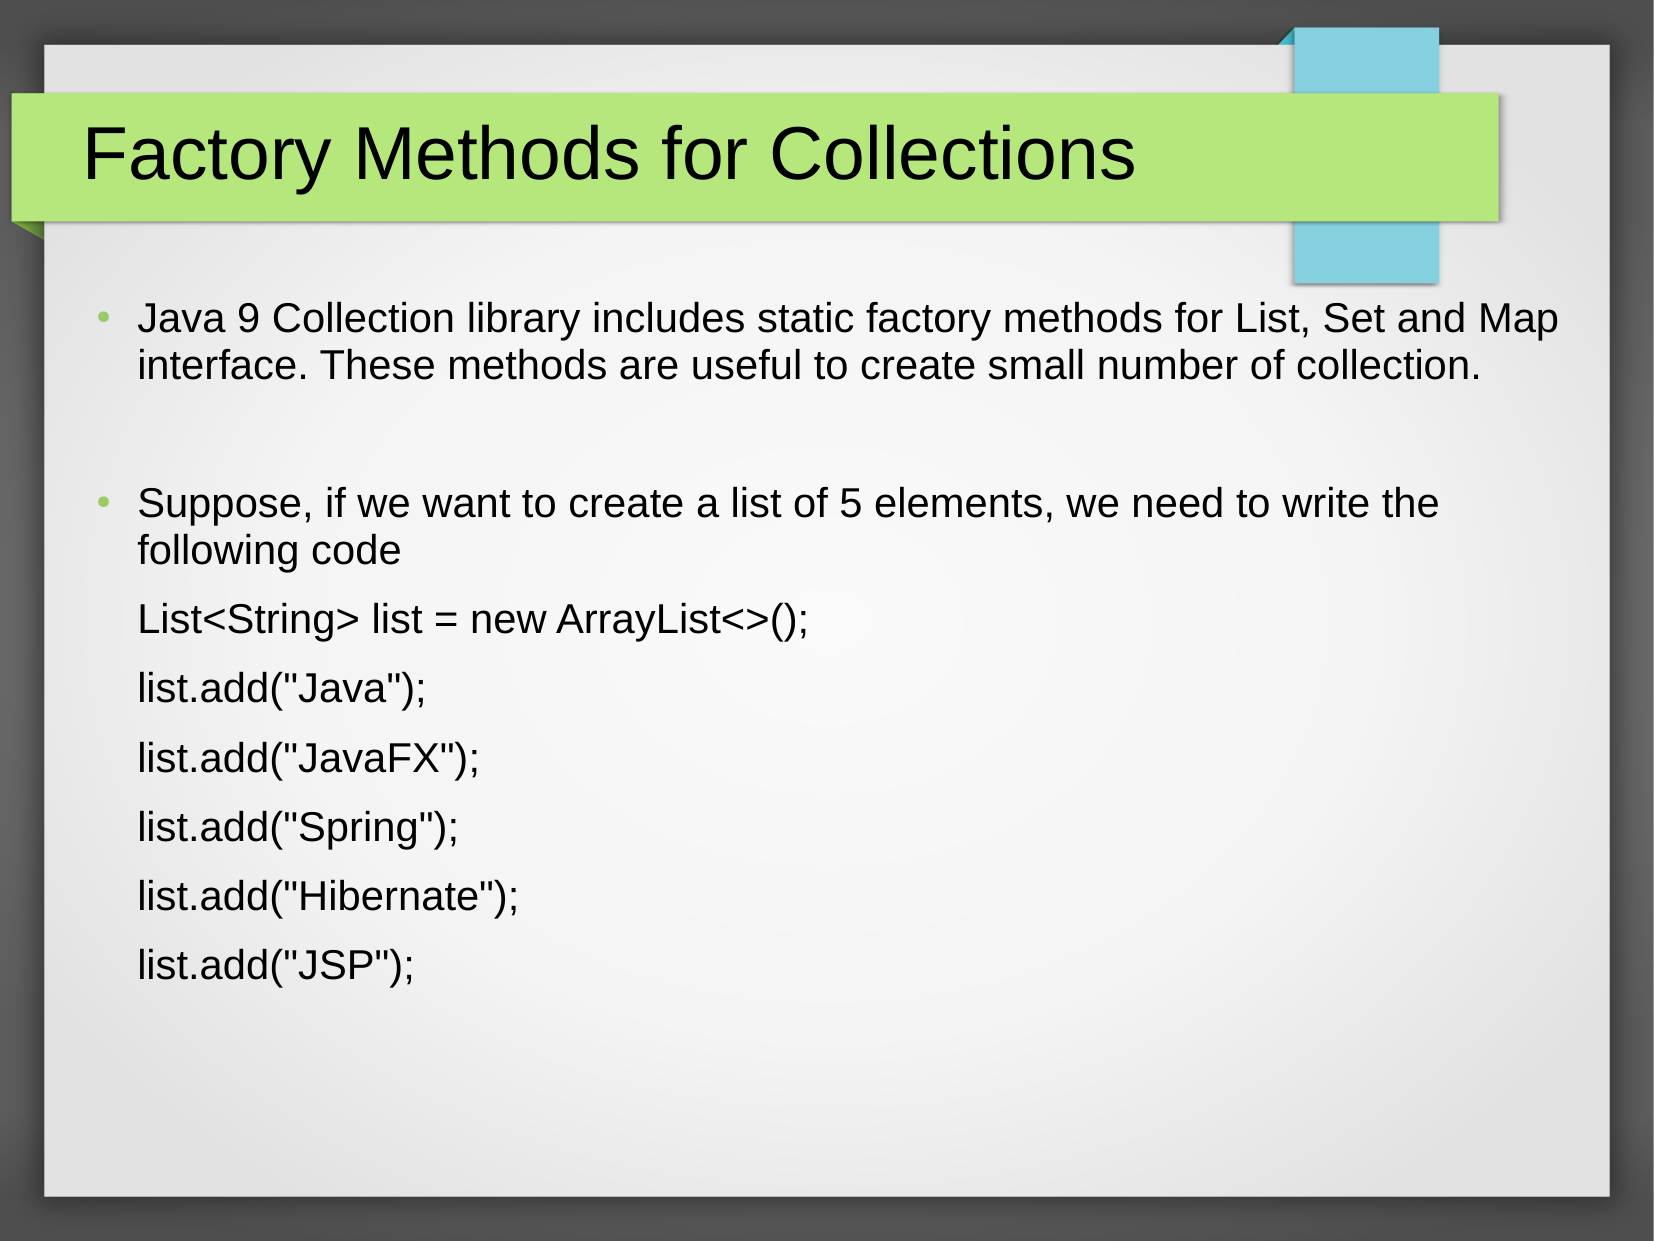

# Factory Methods for Collections
Java 9 Collection library includes static factory methods for List, Set and Map interface. These methods are useful to create small number of collection.
Suppose, if we want to create a list of 5 elements, we need to write the following code
List<String> list = new ArrayList<>();
list.add("Java");
list.add("JavaFX");
list.add("Spring");
list.add("Hibernate");
list.add("JSP");